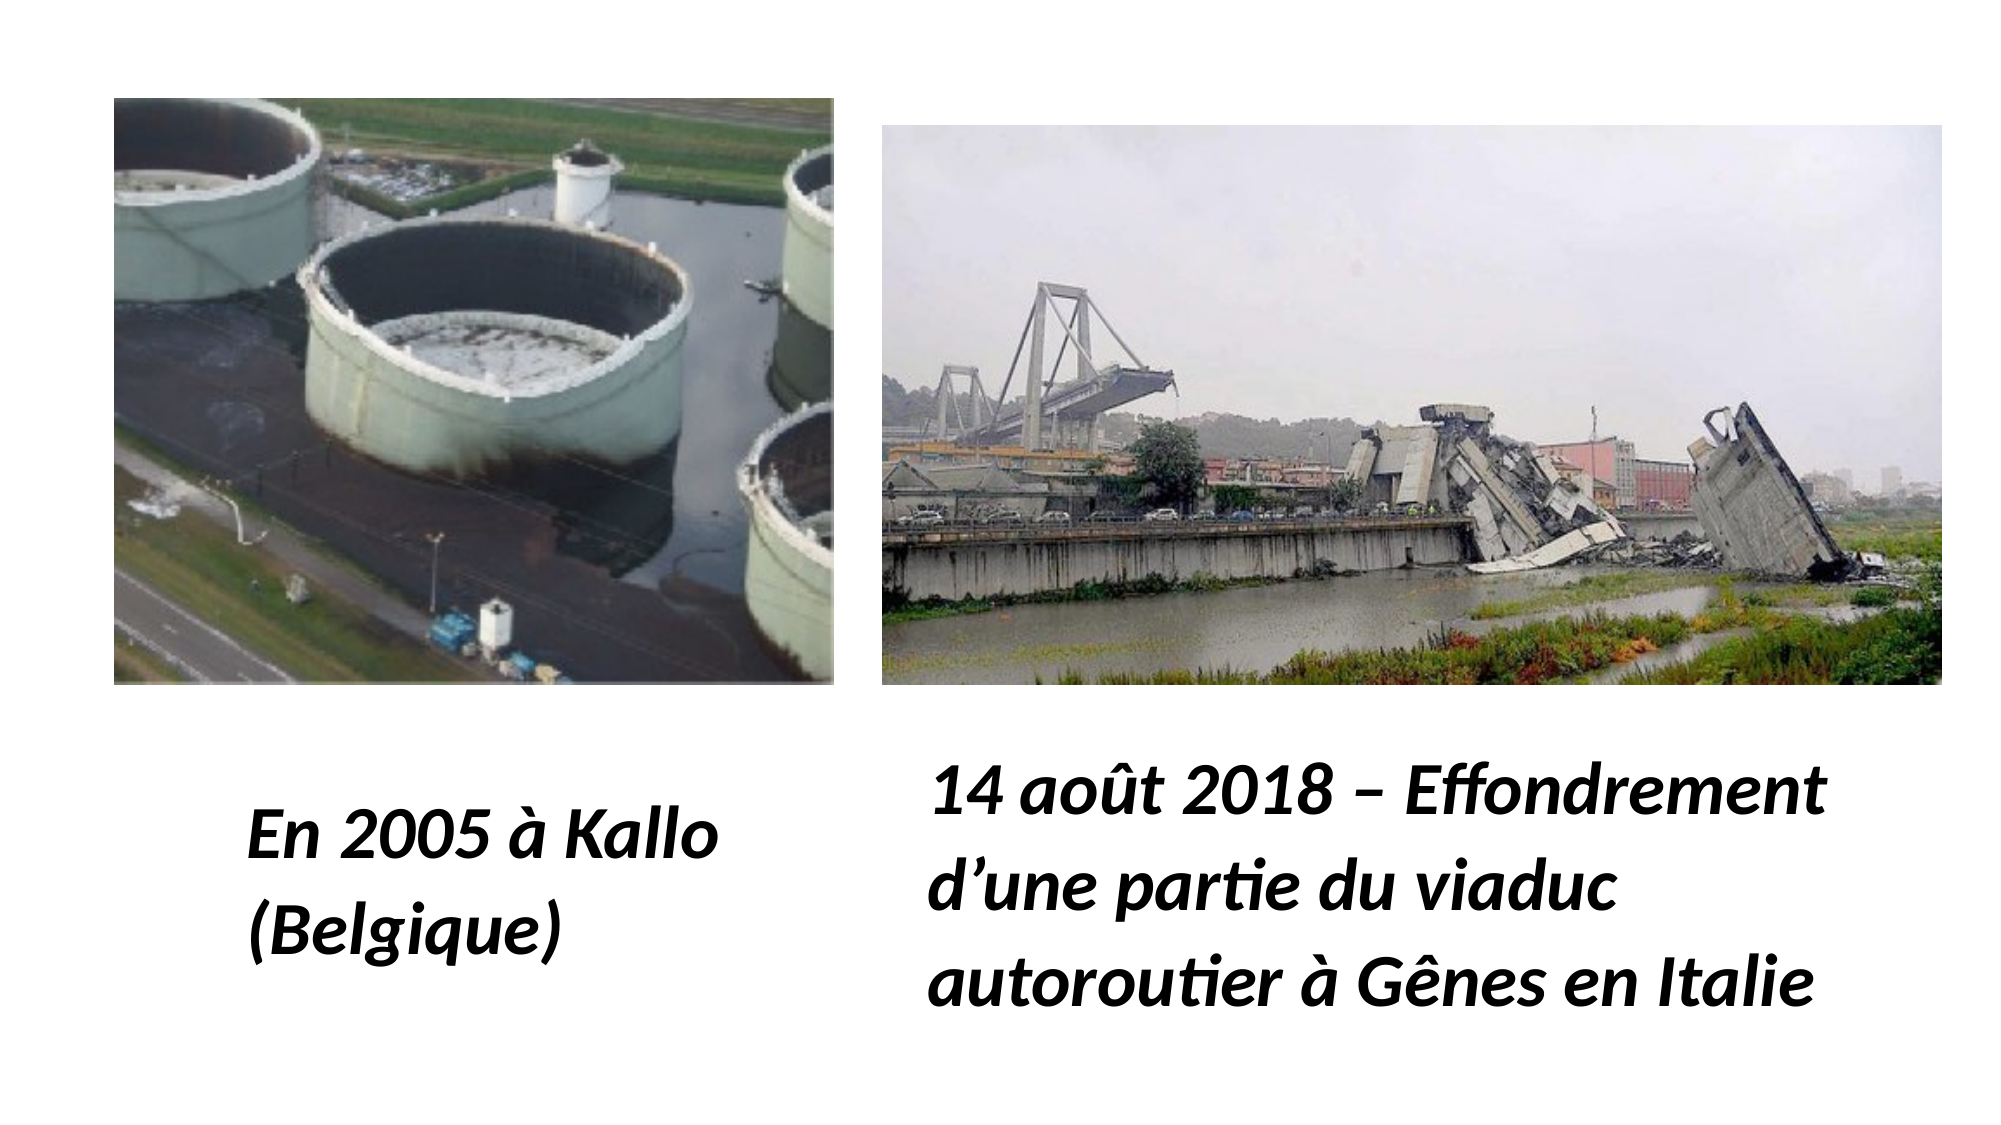

14 août 2018 – Effondrement d’une partie du viaduc autoroutier à Gênes en Italie
En 2005 à Kallo (Belgique)